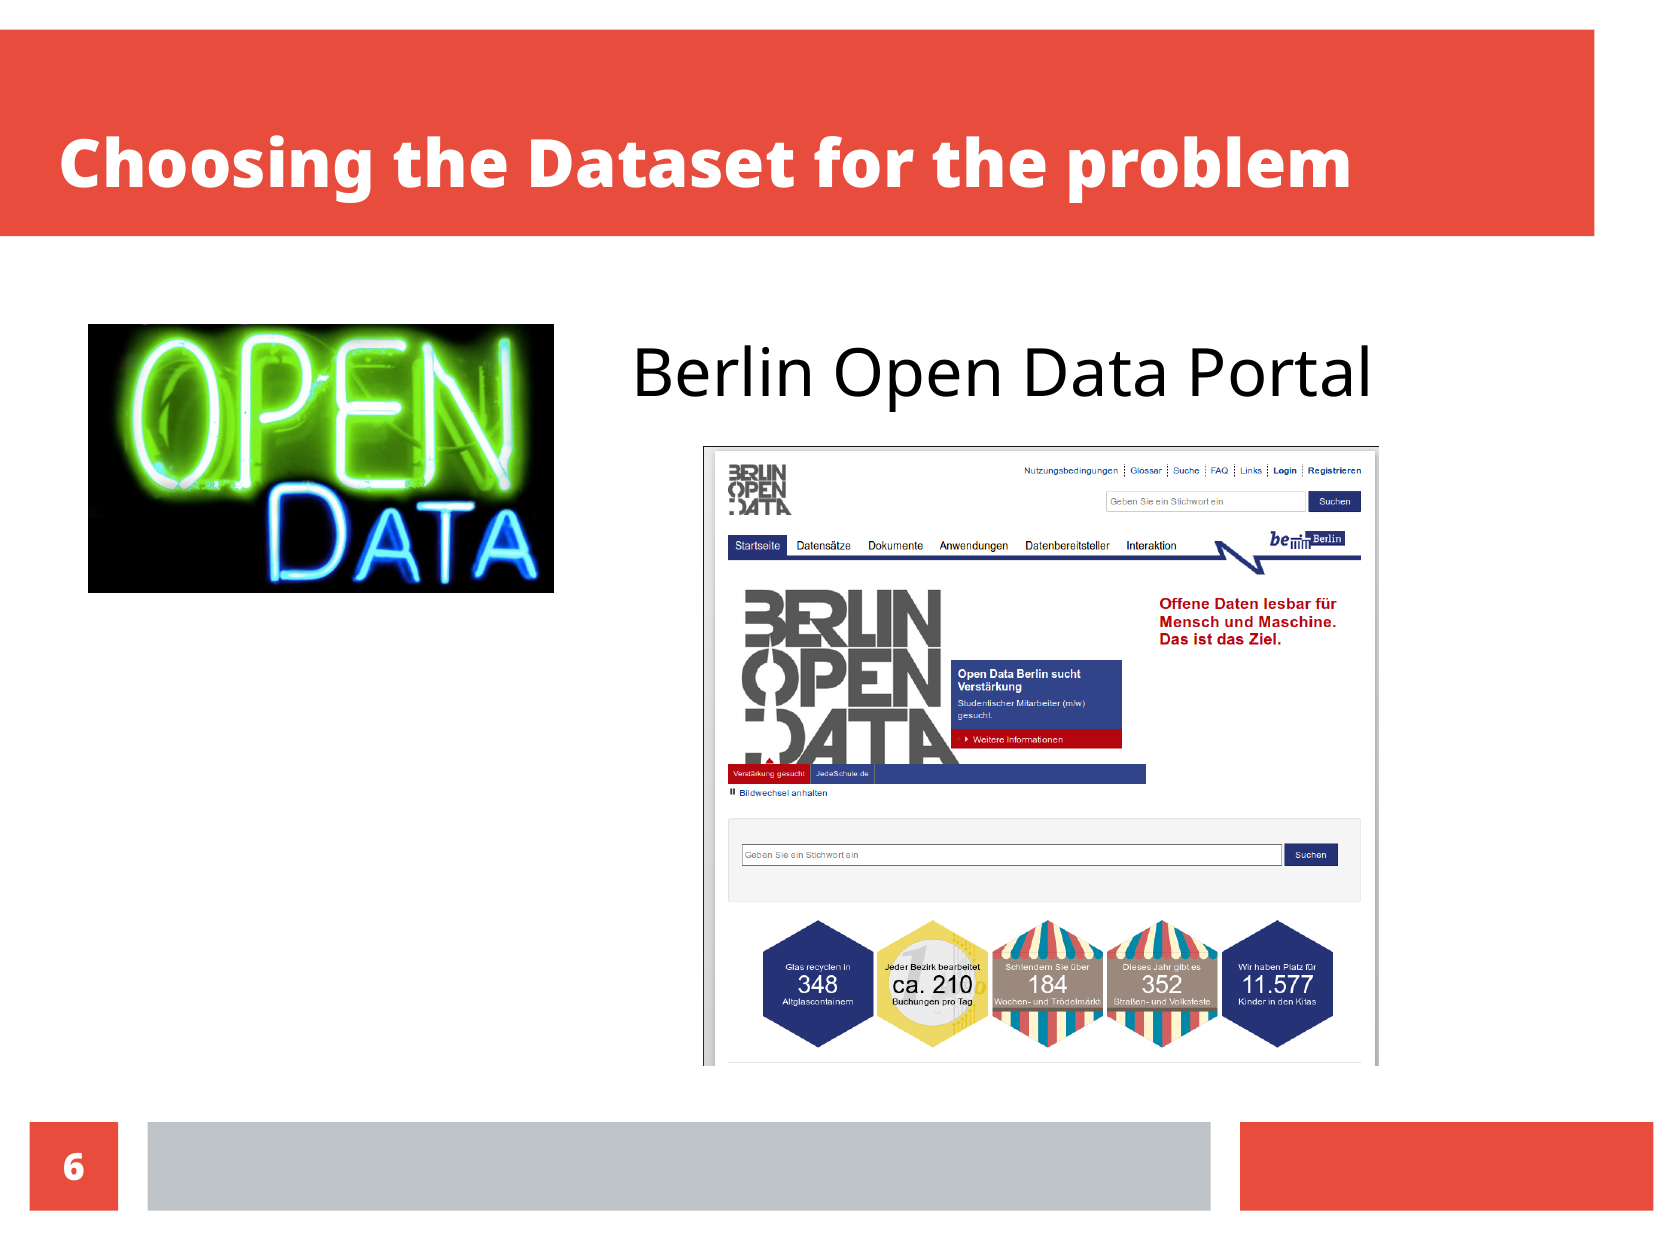

# Choosing the Dataset for the problem
Berlin Open Data Portal
6